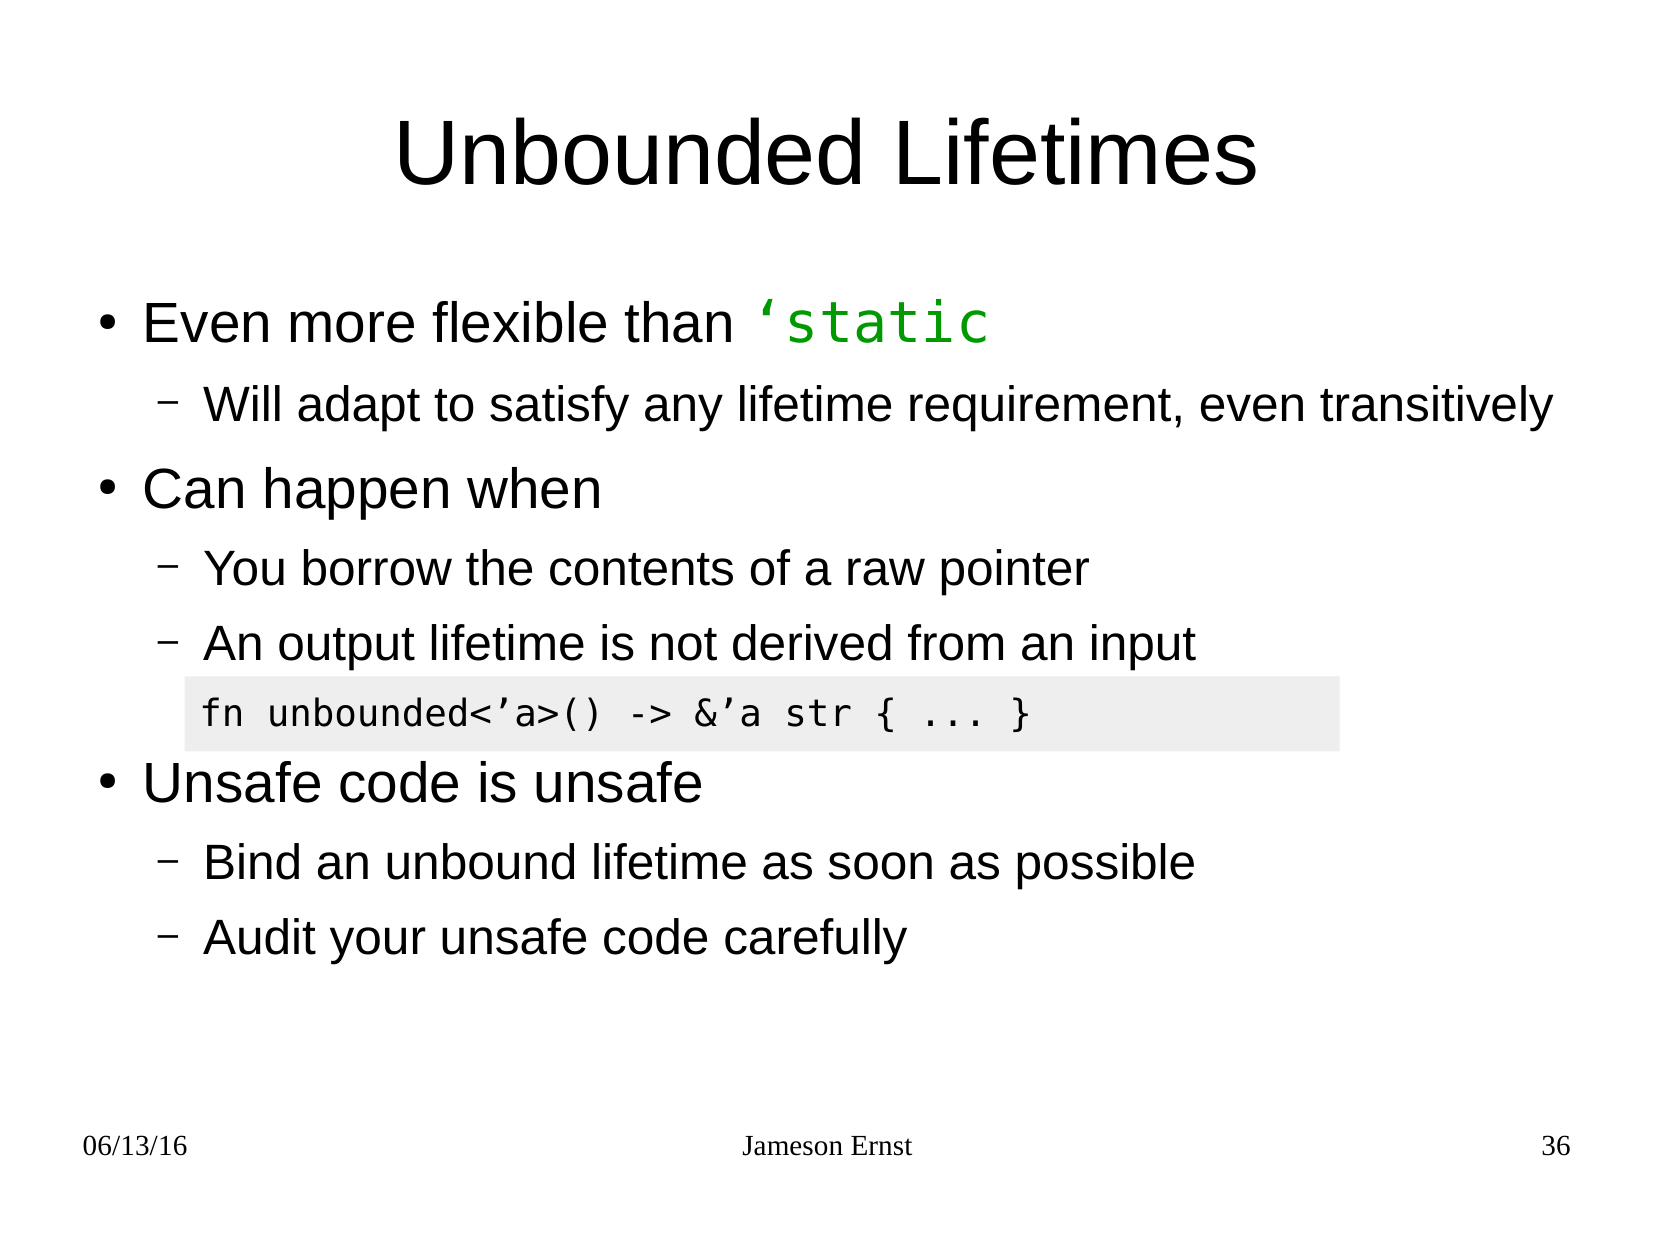

# Unbounded Lifetimes
Even more flexible than ‘static
Will adapt to satisfy any lifetime requirement, even transitively
Can happen when
You borrow the contents of a raw pointer
An output lifetime is not derived from an input
Unsafe code is unsafe
Bind an unbound lifetime as soon as possible
Audit your unsafe code carefully
fn unbounded<’a>() -> &’a str { ... }
06/13/16
Jameson Ernst
36